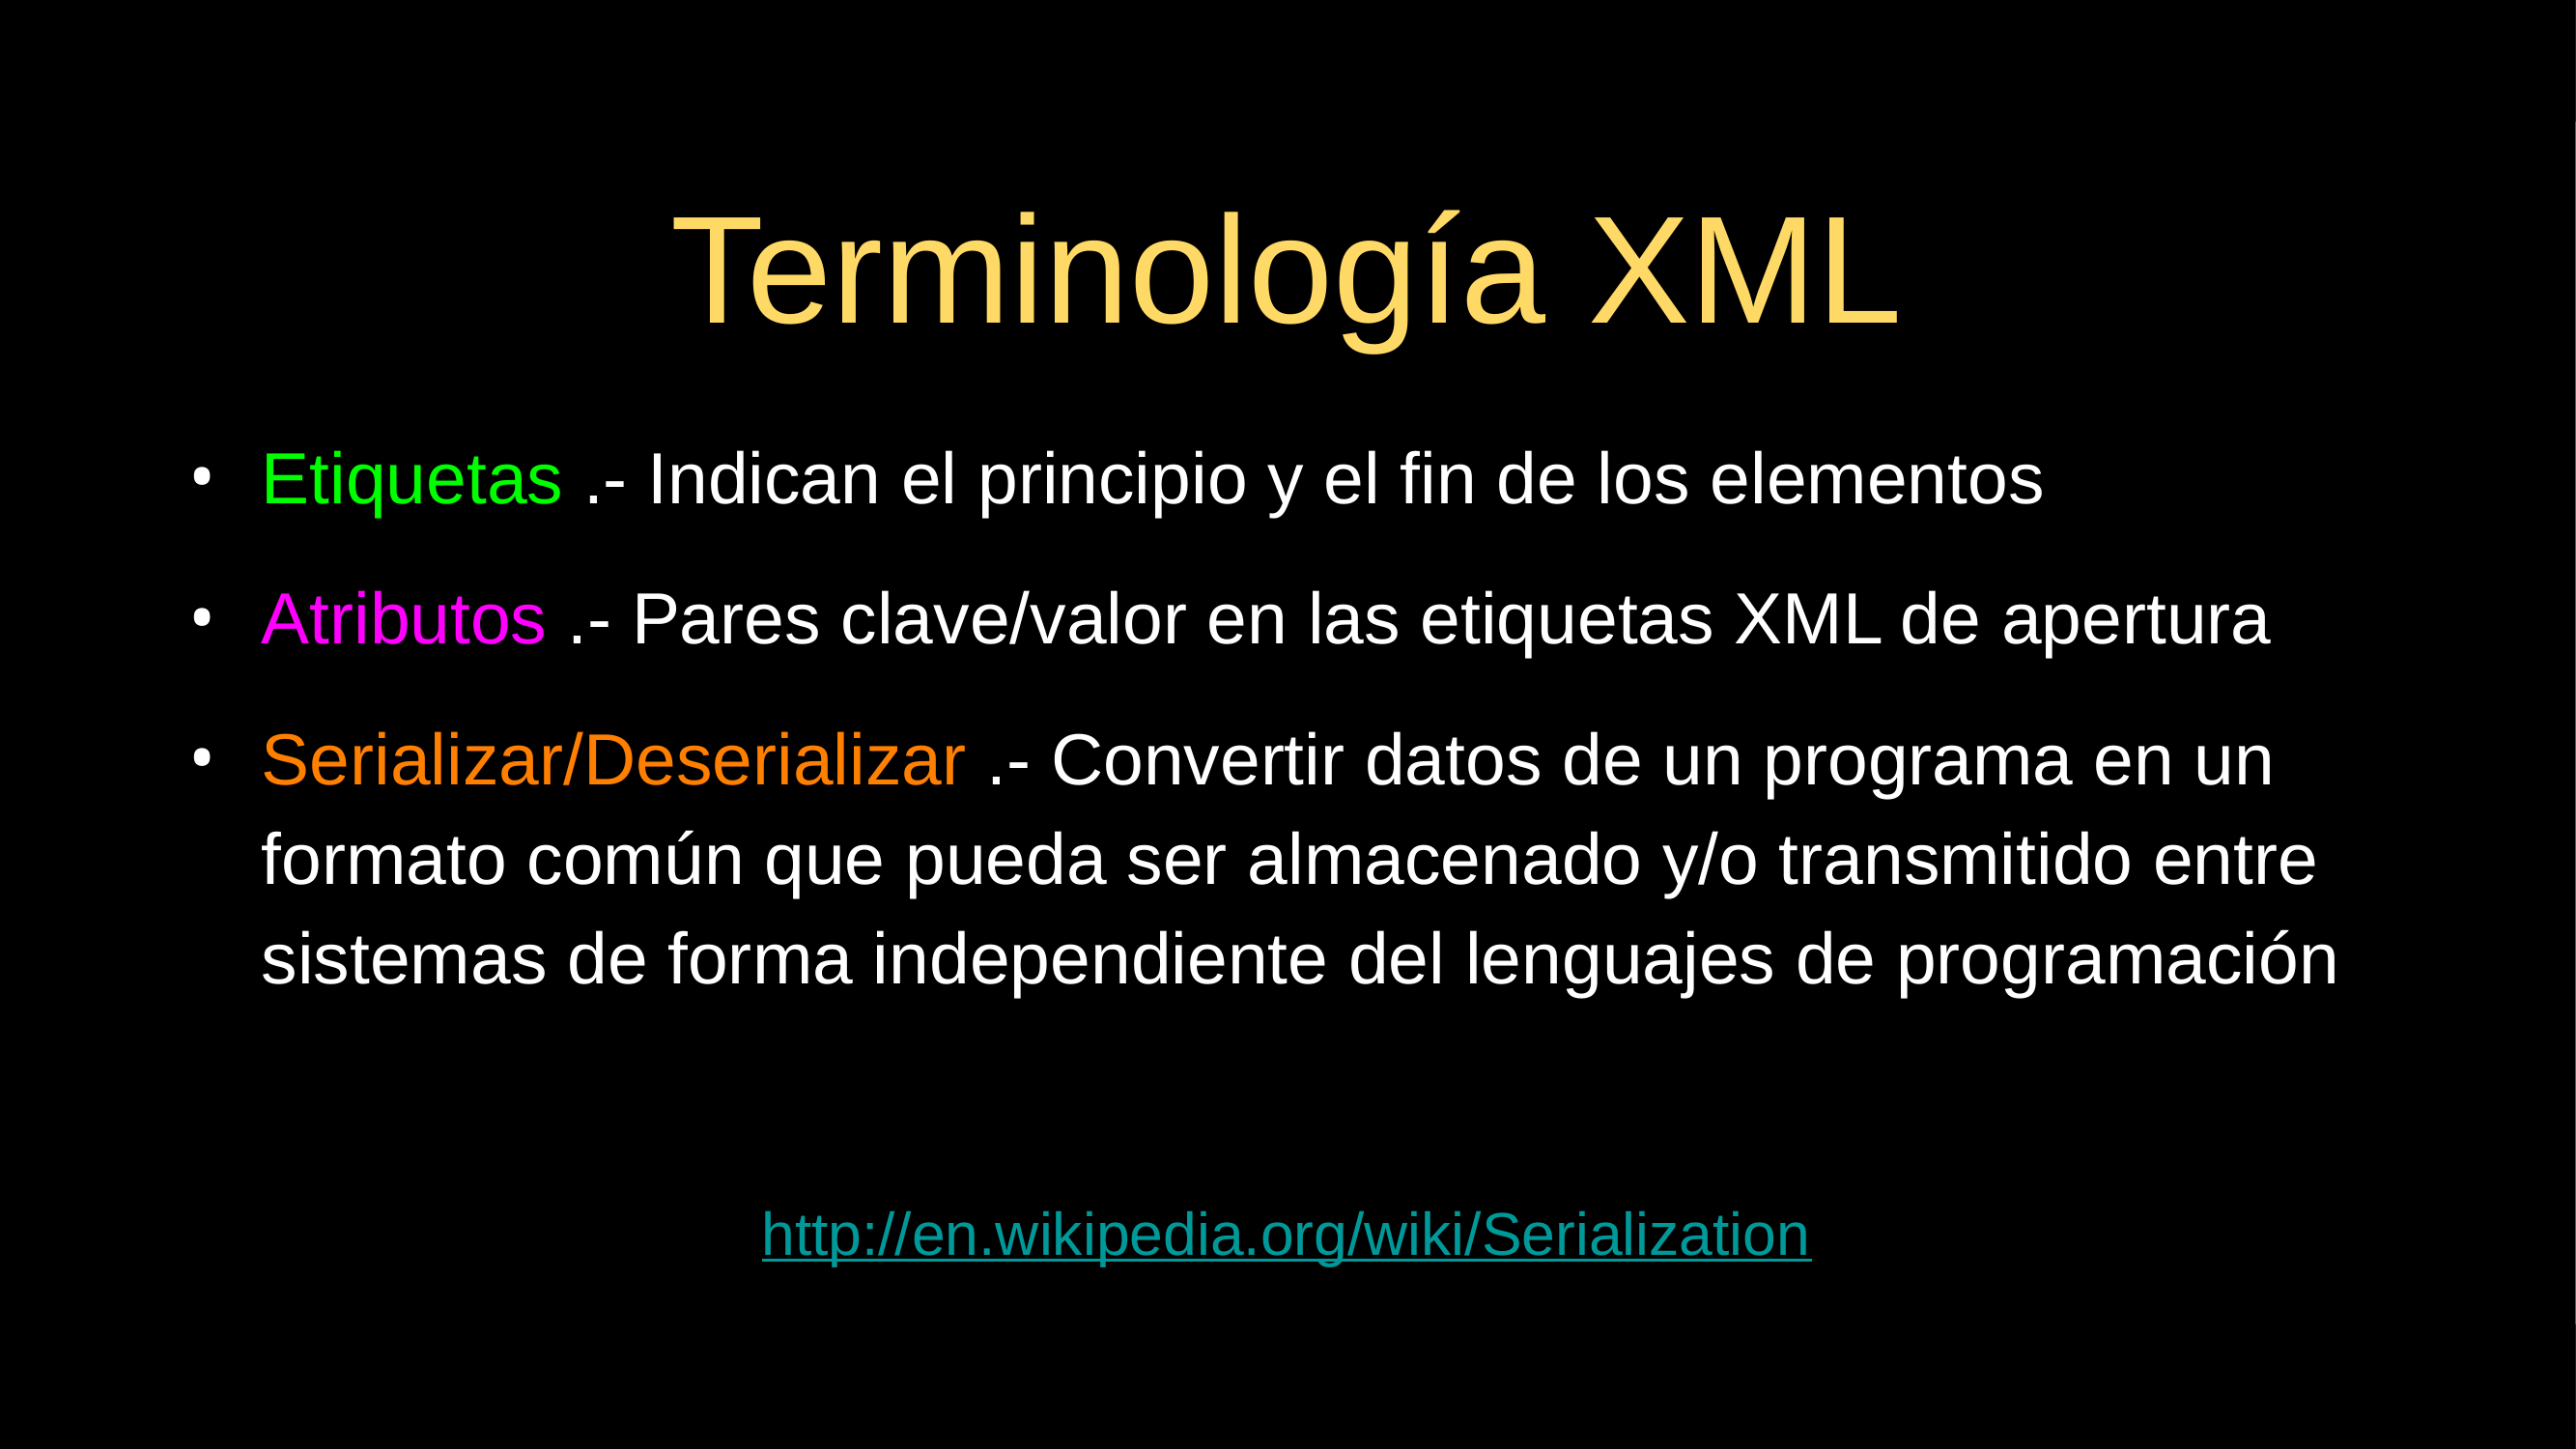

# Terminología XML
Etiquetas .- Indican el principio y el fin de los elementos
Atributos .- Pares clave/valor en las etiquetas XML de apertura
Serializar/Deserializar .- Convertir datos de un programa en un formato común que pueda ser almacenado y/o transmitido entre sistemas de forma independiente del lenguajes de programación
http://en.wikipedia.org/wiki/Serialization